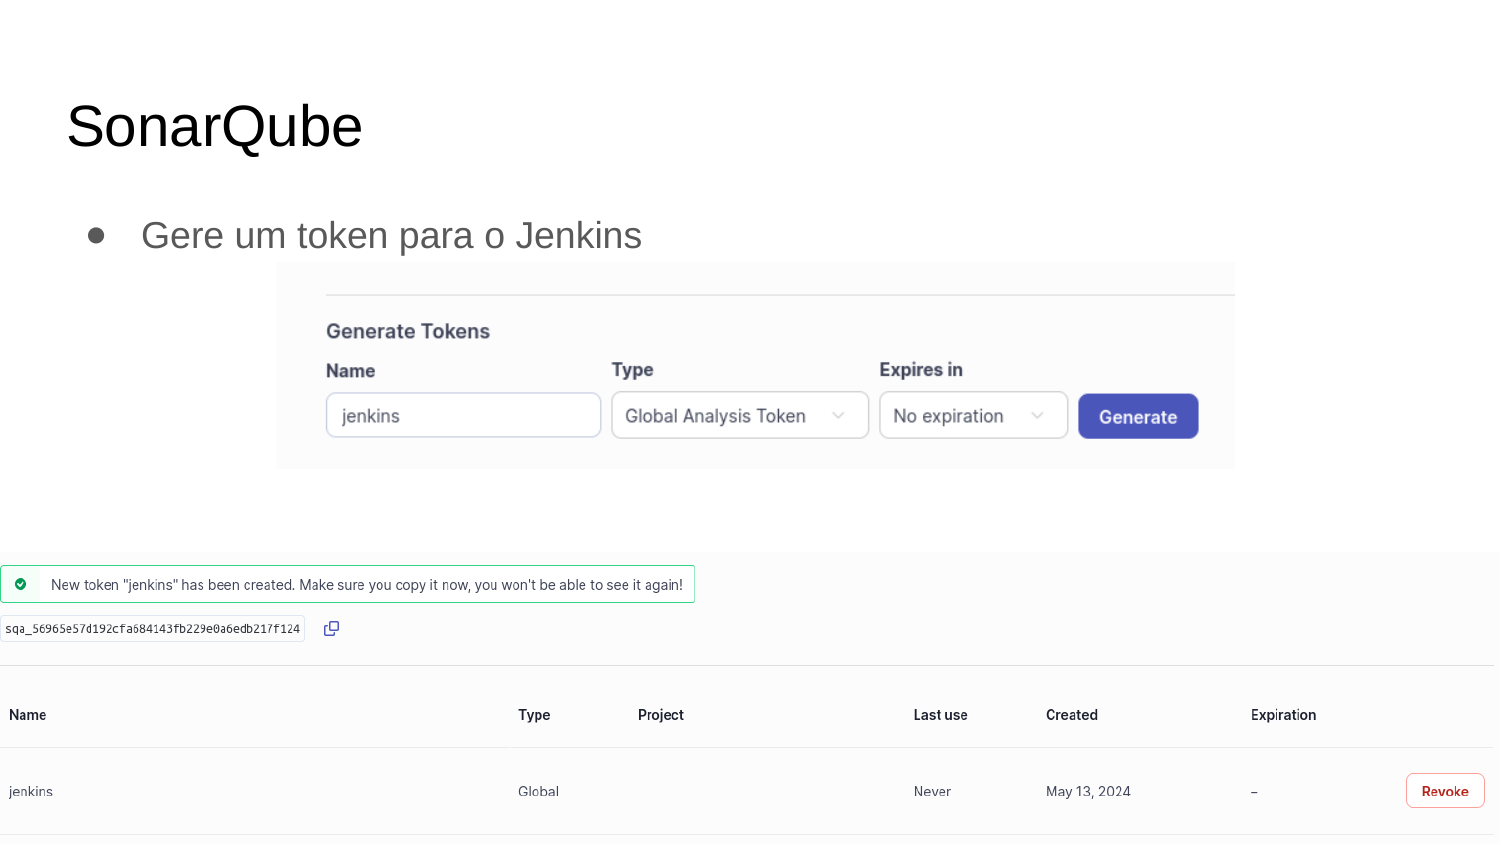

# SonarQube
Gere um token para o Jenkins